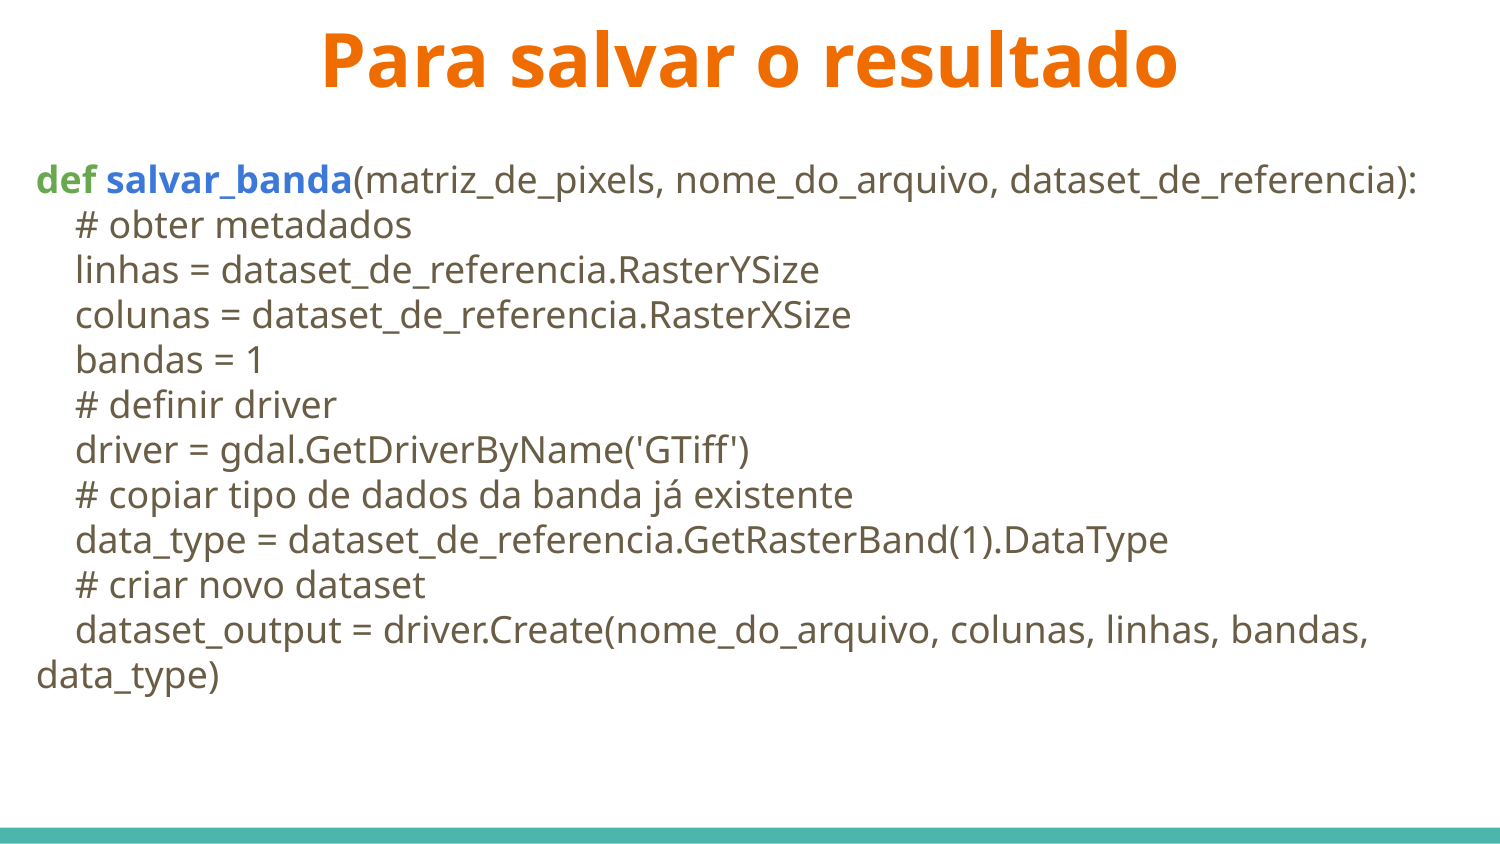

# Para salvar o resultado
def salvar_banda(matriz_de_pixels, nome_do_arquivo, dataset_de_referencia):
 # obter metadados
 linhas = dataset_de_referencia.RasterYSize
 colunas = dataset_de_referencia.RasterXSize
 bandas = 1
 # definir driver
 driver = gdal.GetDriverByName('GTiff')
 # copiar tipo de dados da banda já existente
 data_type = dataset_de_referencia.GetRasterBand(1).DataType
 # criar novo dataset
 dataset_output = driver.Create(nome_do_arquivo, colunas, linhas, bandas, data_type)